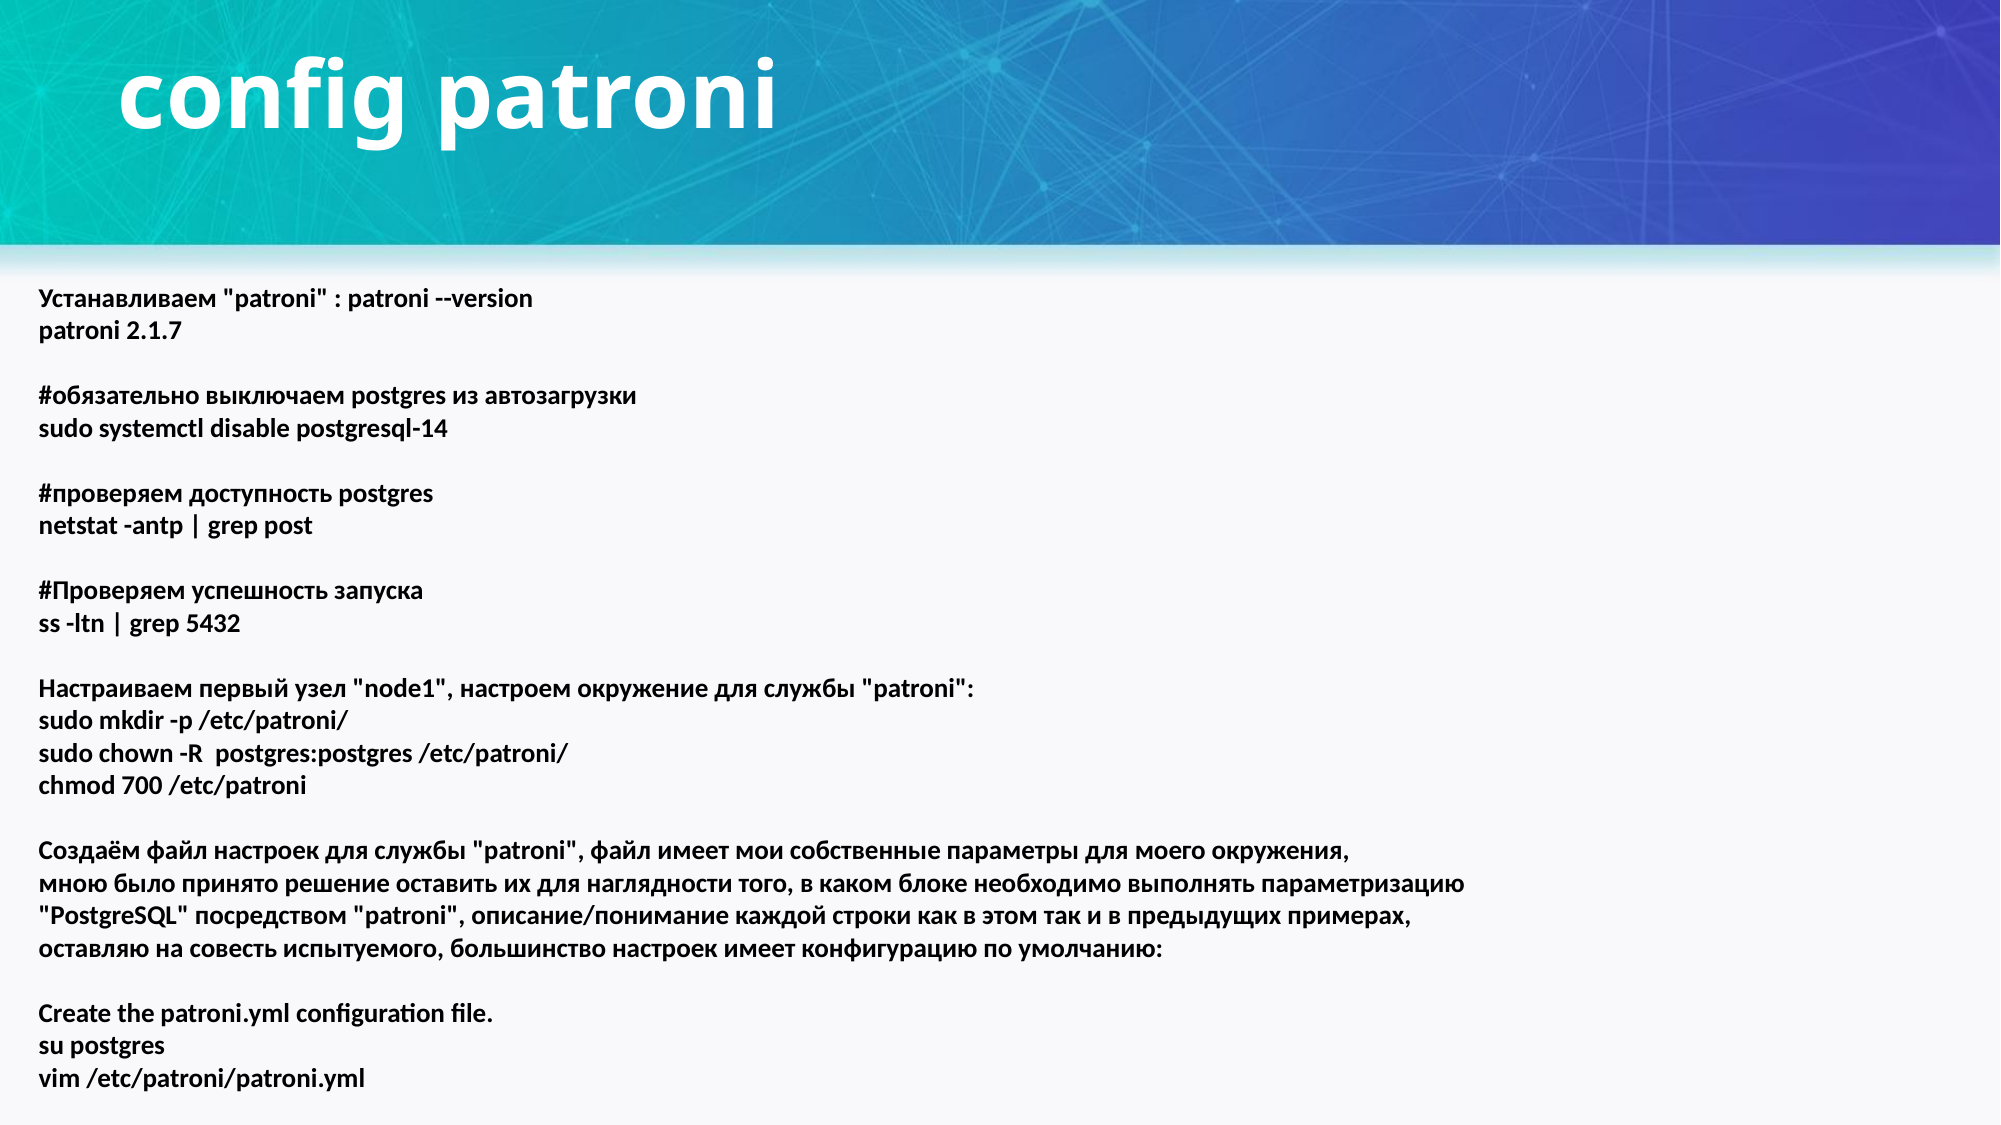

config patroni
Устанавливаем "patroni" : patroni --version
patroni 2.1.7
#обязательно выключаем postgres из автозагрузки
sudo systemctl disable postgresql-14
#проверяем доступность postgres
netstat -antp | grep post
#Проверяем успешность запуска
ss -ltn | grep 5432
Настраиваем первый узел "node1", настроем окружение для службы "patroni":
sudo mkdir -p /etc/patroni/
sudo chown -R postgres:postgres /etc/patroni/
chmod 700 /etc/patroni
Создаём файл настроек для службы "patroni", файл имеет мои собственные параметры для моего окружения,
мною было принято решение оставить их для наглядности того, в каком блоке необходимо выполнять параметризацию
"PostgreSQL" посредством "patroni", описание/понимание каждой строки как в этом так и в предыдущих примерах,
оставляю на совесть испытуемого, большинство настроек имеет конфигурацию по умолчанию:
Create the patroni.yml configuration file.
su postgres
vim /etc/patroni/patroni.yml